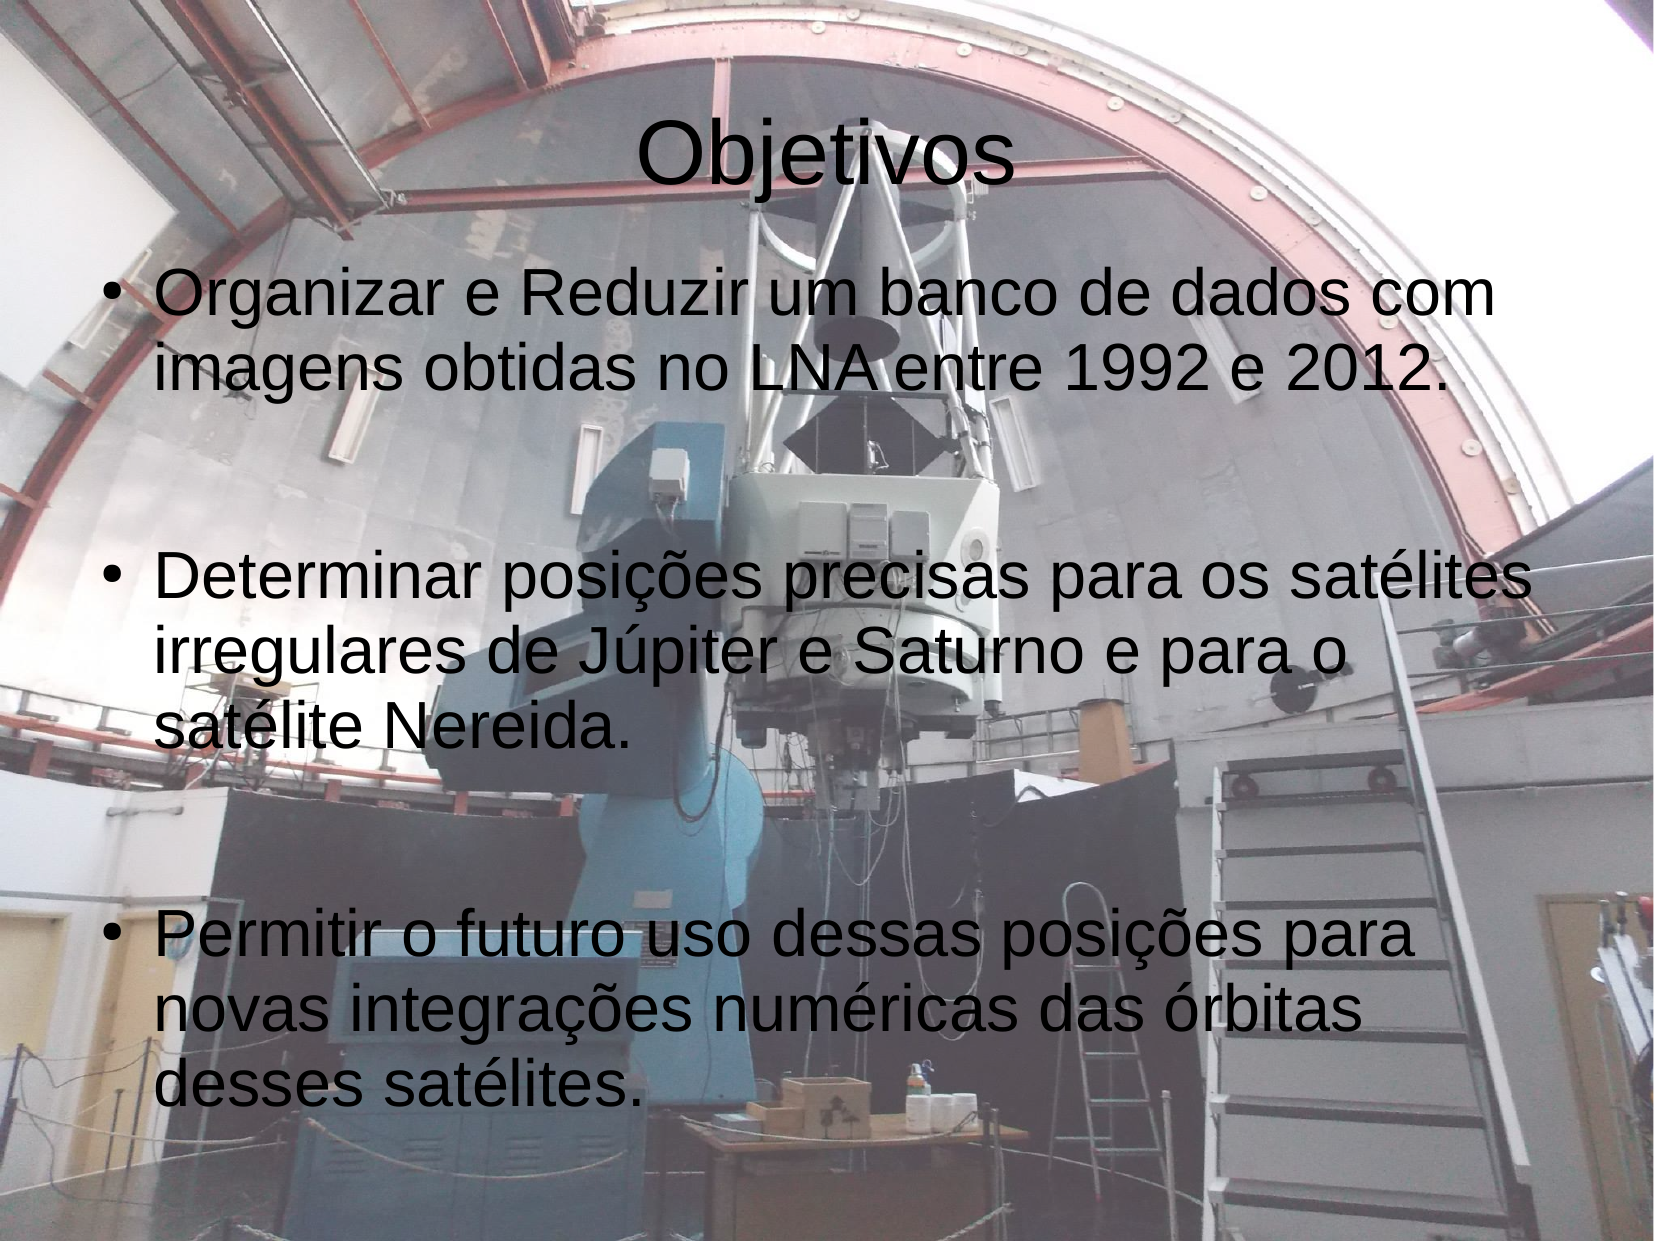

# Objetivos
Organizar e Reduzir um banco de dados com imagens obtidas no LNA entre 1992 e 2012.
Determinar posições precisas para os satélites irregulares de Júpiter e Saturno e para o satélite Nereida.
Permitir o futuro uso dessas posições para novas integrações numéricas das órbitas desses satélites.